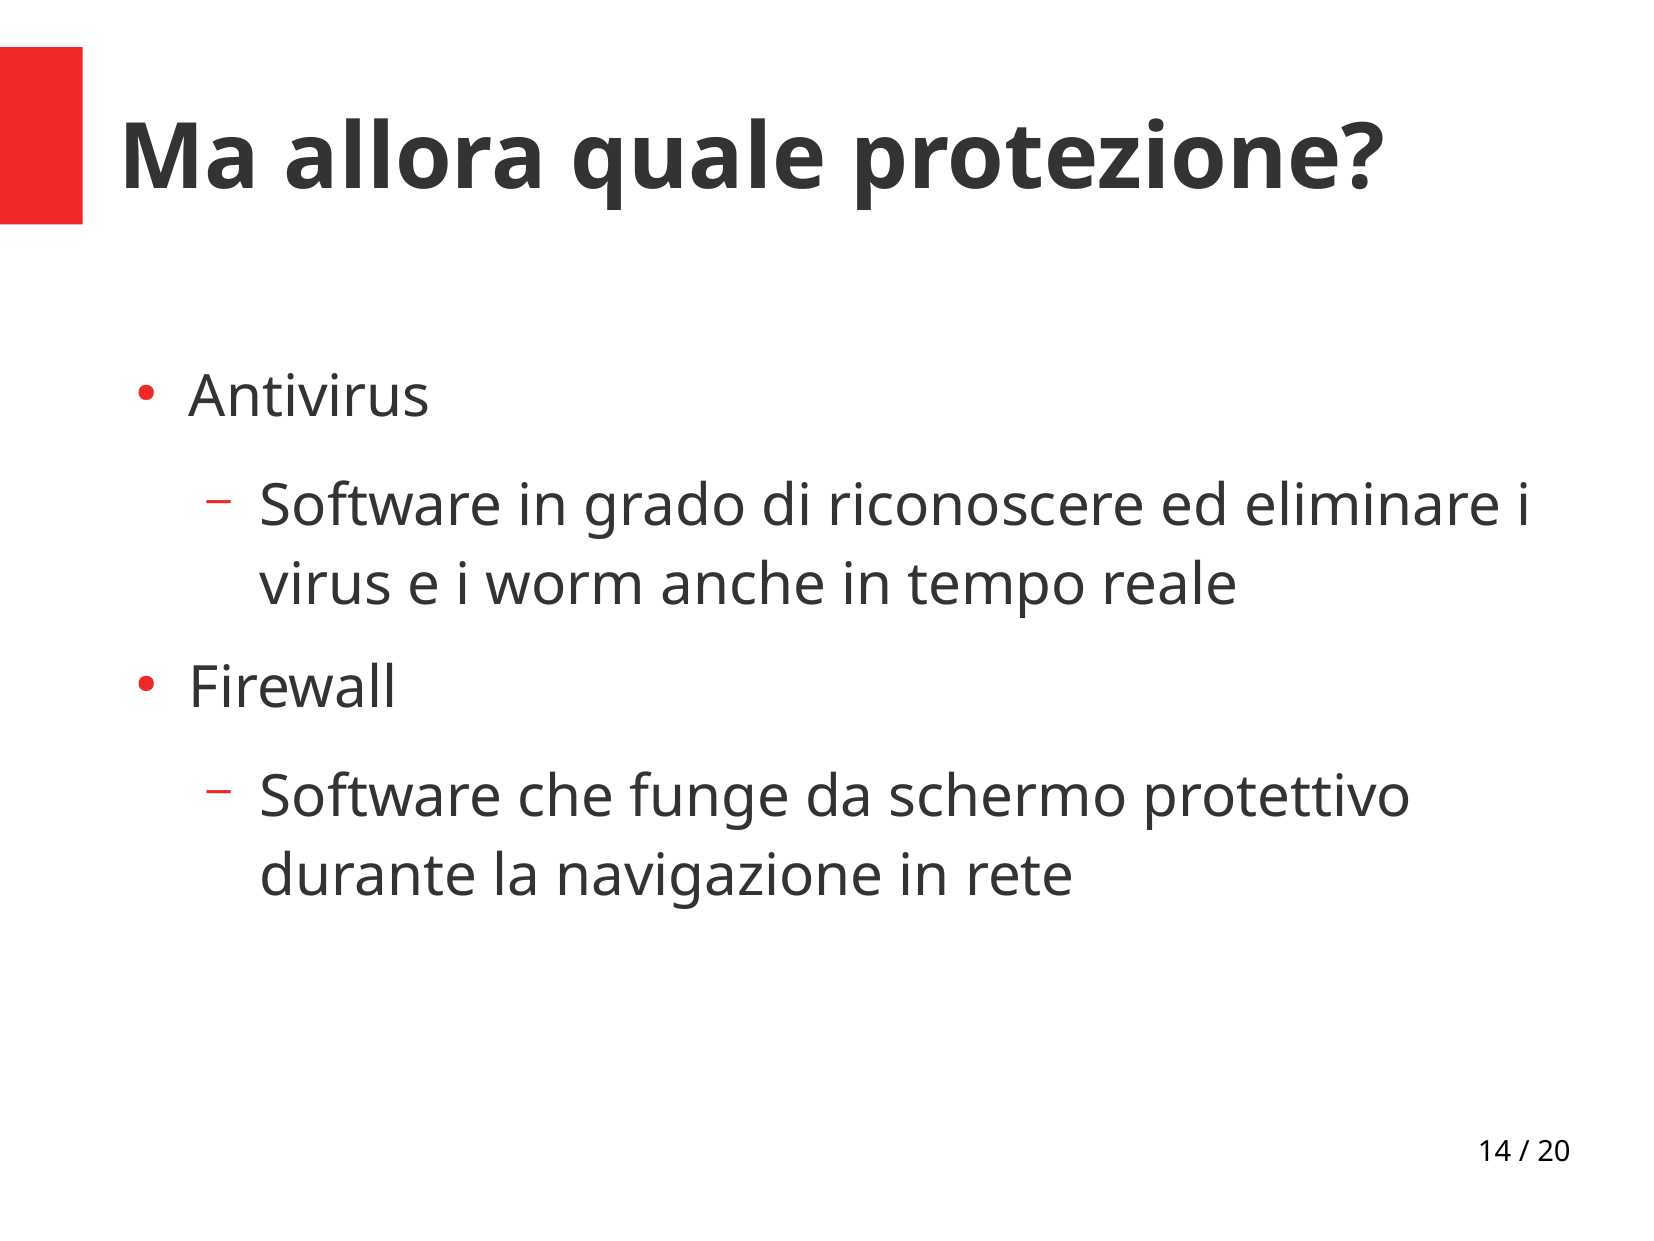

# Ma allora quale protezione?
Antivirus
Software in grado di riconoscere ed eliminare i virus e i worm anche in tempo reale
Firewall
Software che funge da schermo protettivo durante la navigazione in rete
14